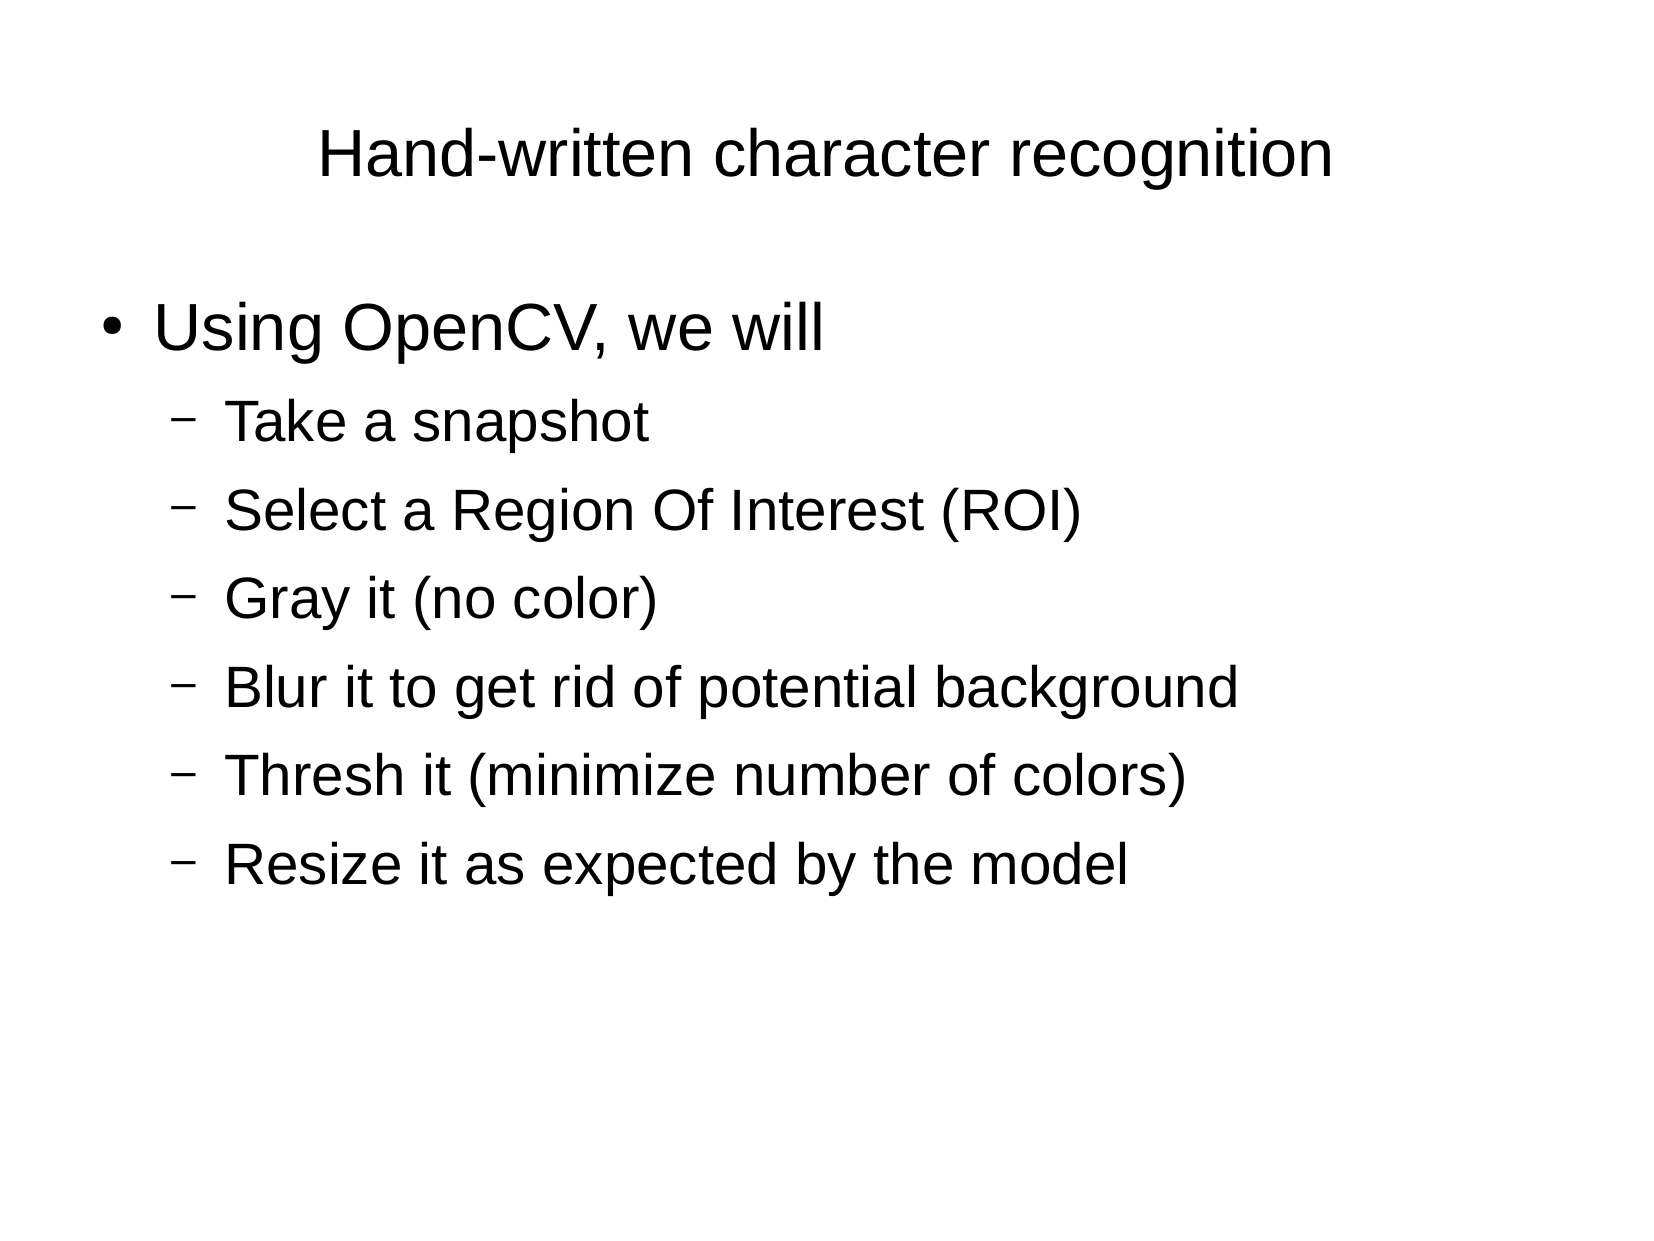

# Hand-written character recognition
Using OpenCV, we will
Take a snapshot
Select a Region Of Interest (ROI)
Gray it (no color)
Blur it to get rid of potential background
Thresh it (minimize number of colors)
Resize it as expected by the model